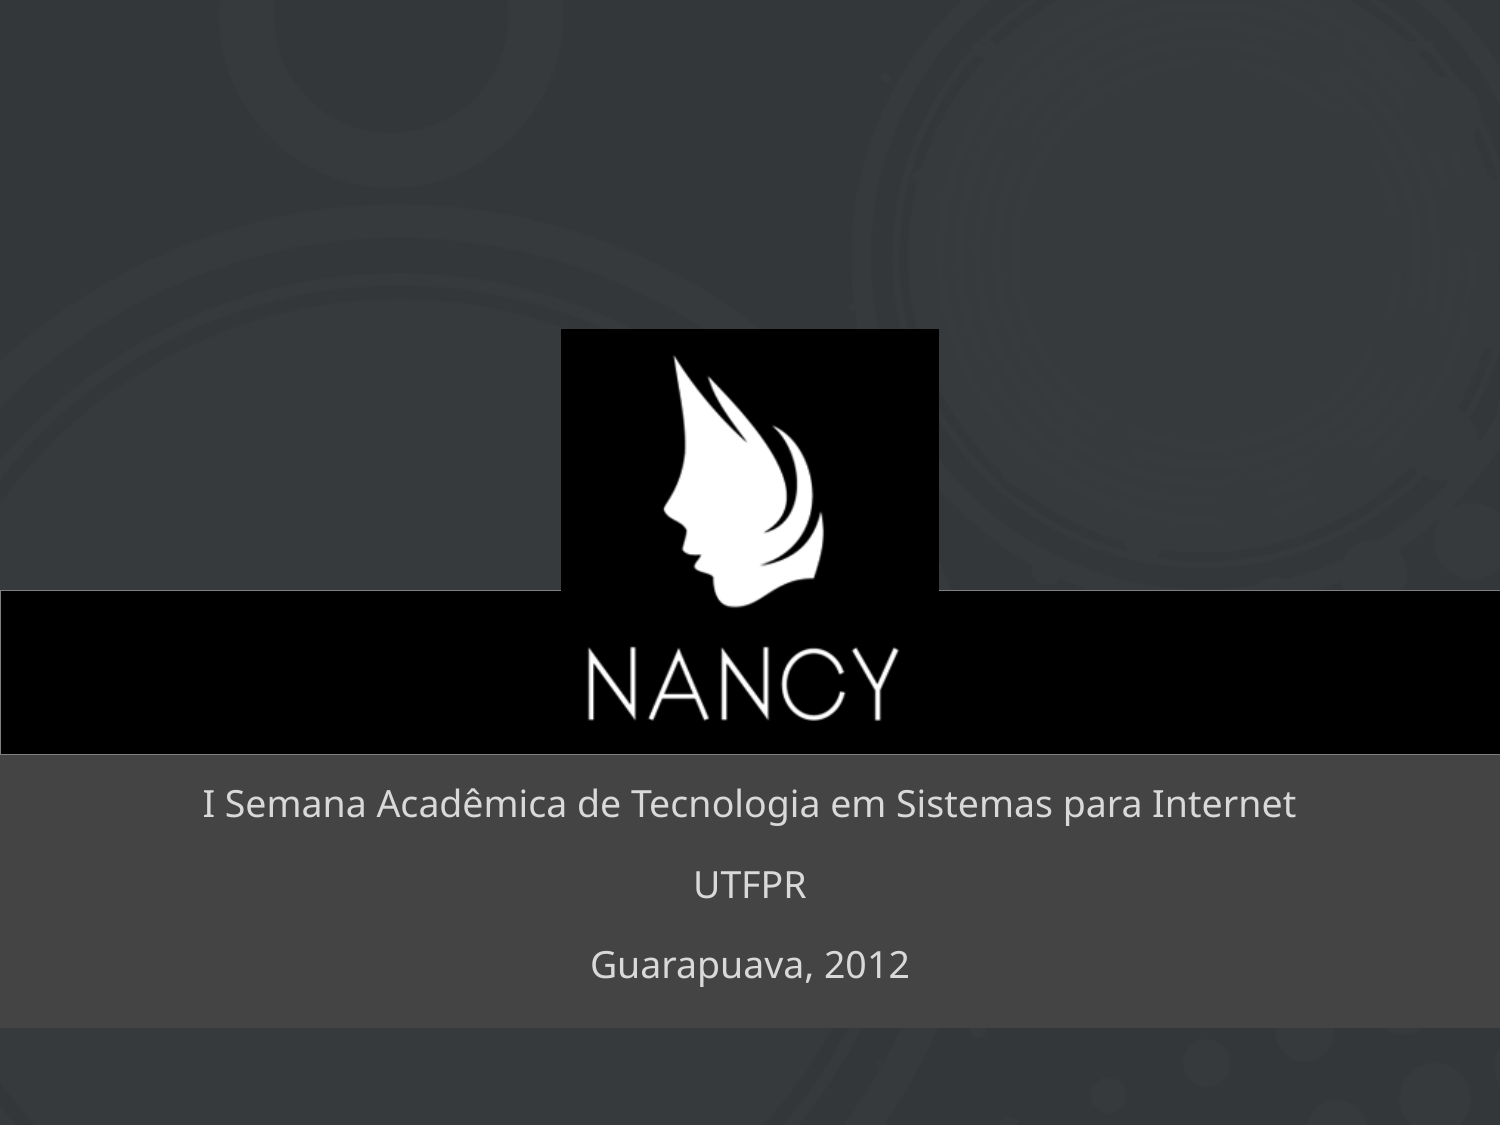

#
I Semana Acadêmica de Tecnologia em Sistemas para Internet
UTFPR
Guarapuava, 2012